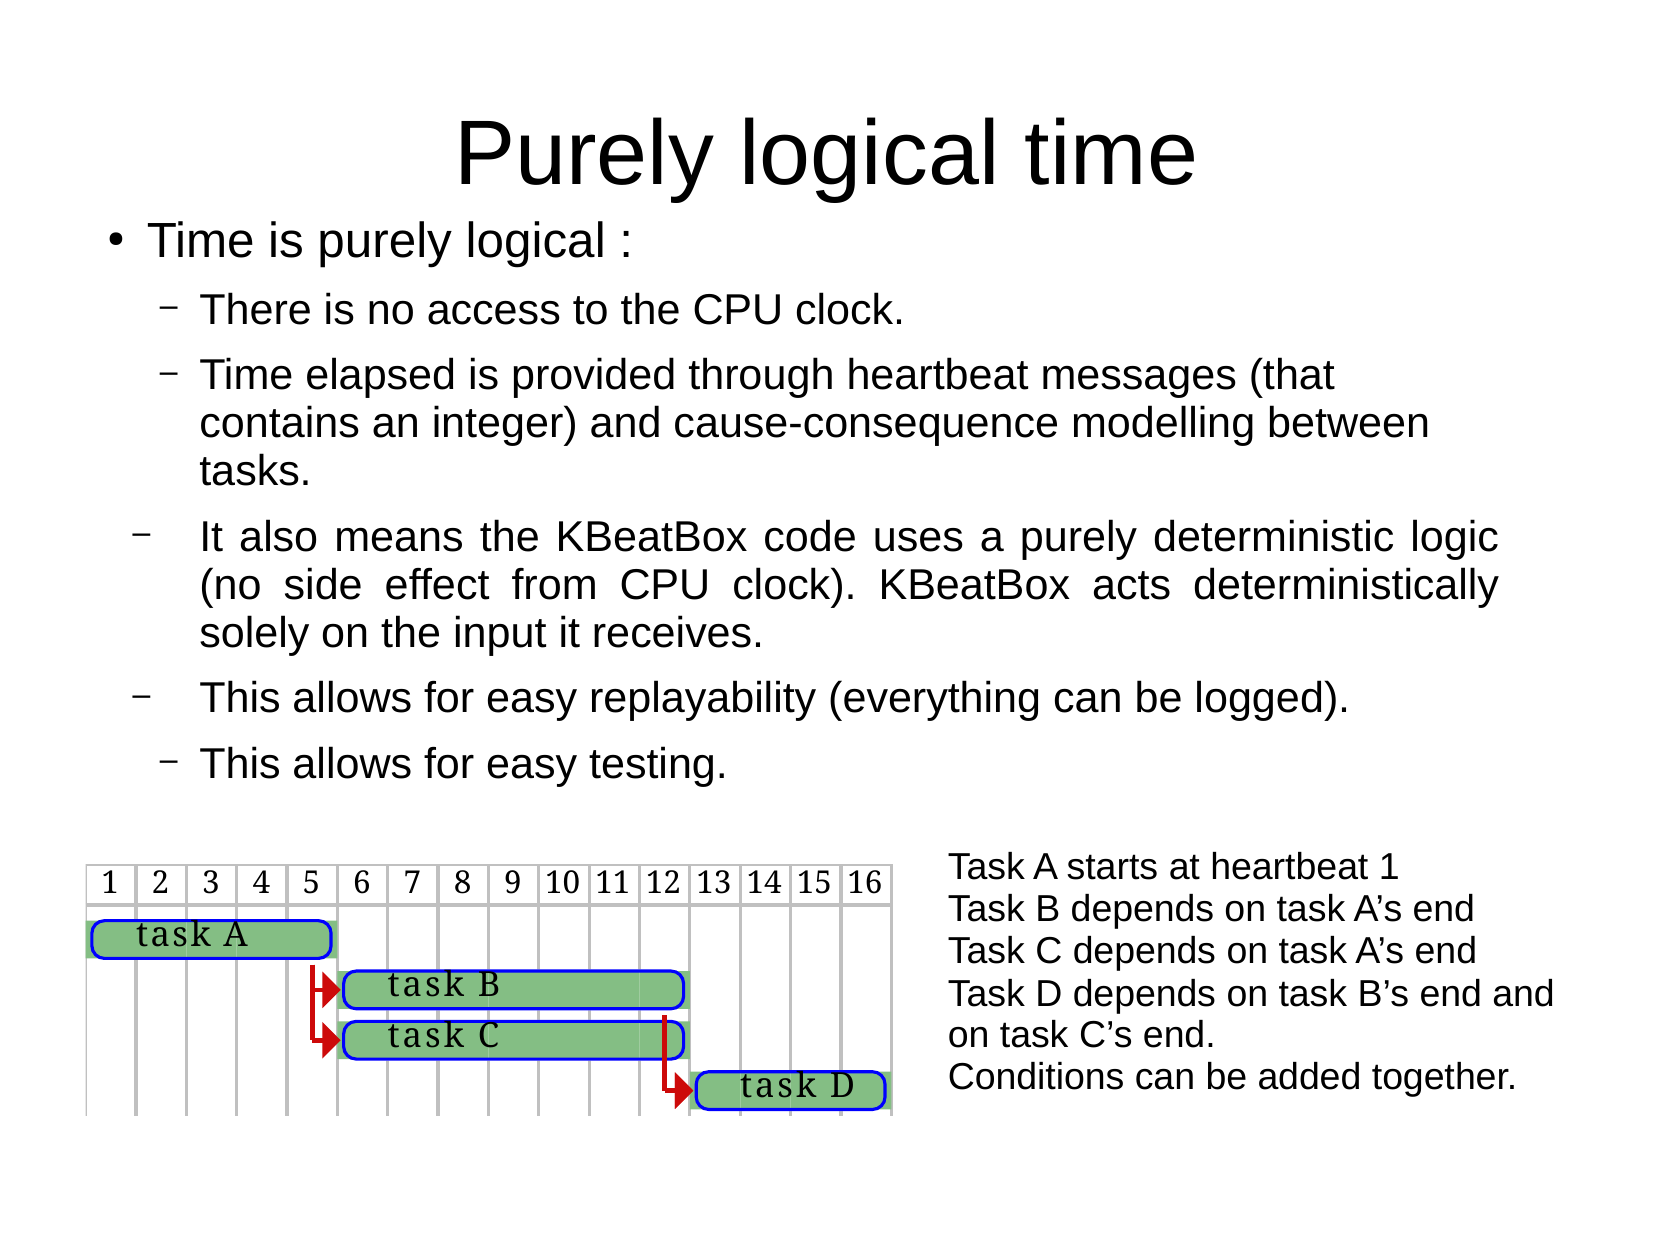

# Purely logical time
Time is purely logical :
There is no access to the CPU clock.
Time elapsed is provided through heartbeat messages (that contains an integer) and cause-consequence modelling between tasks.
It also means the KBeatBox code uses a purely deterministic logic (no side effect from CPU clock). KBeatBox acts deterministically solely on the input it receives.
This allows for easy replayability (everything can be logged).
This allows for easy testing.
Task A starts at heartbeat 1
Task B depends on task A’s end
Task C depends on task A’s end
Task D depends on task B’s end and on task C’s end.
Conditions can be added together.